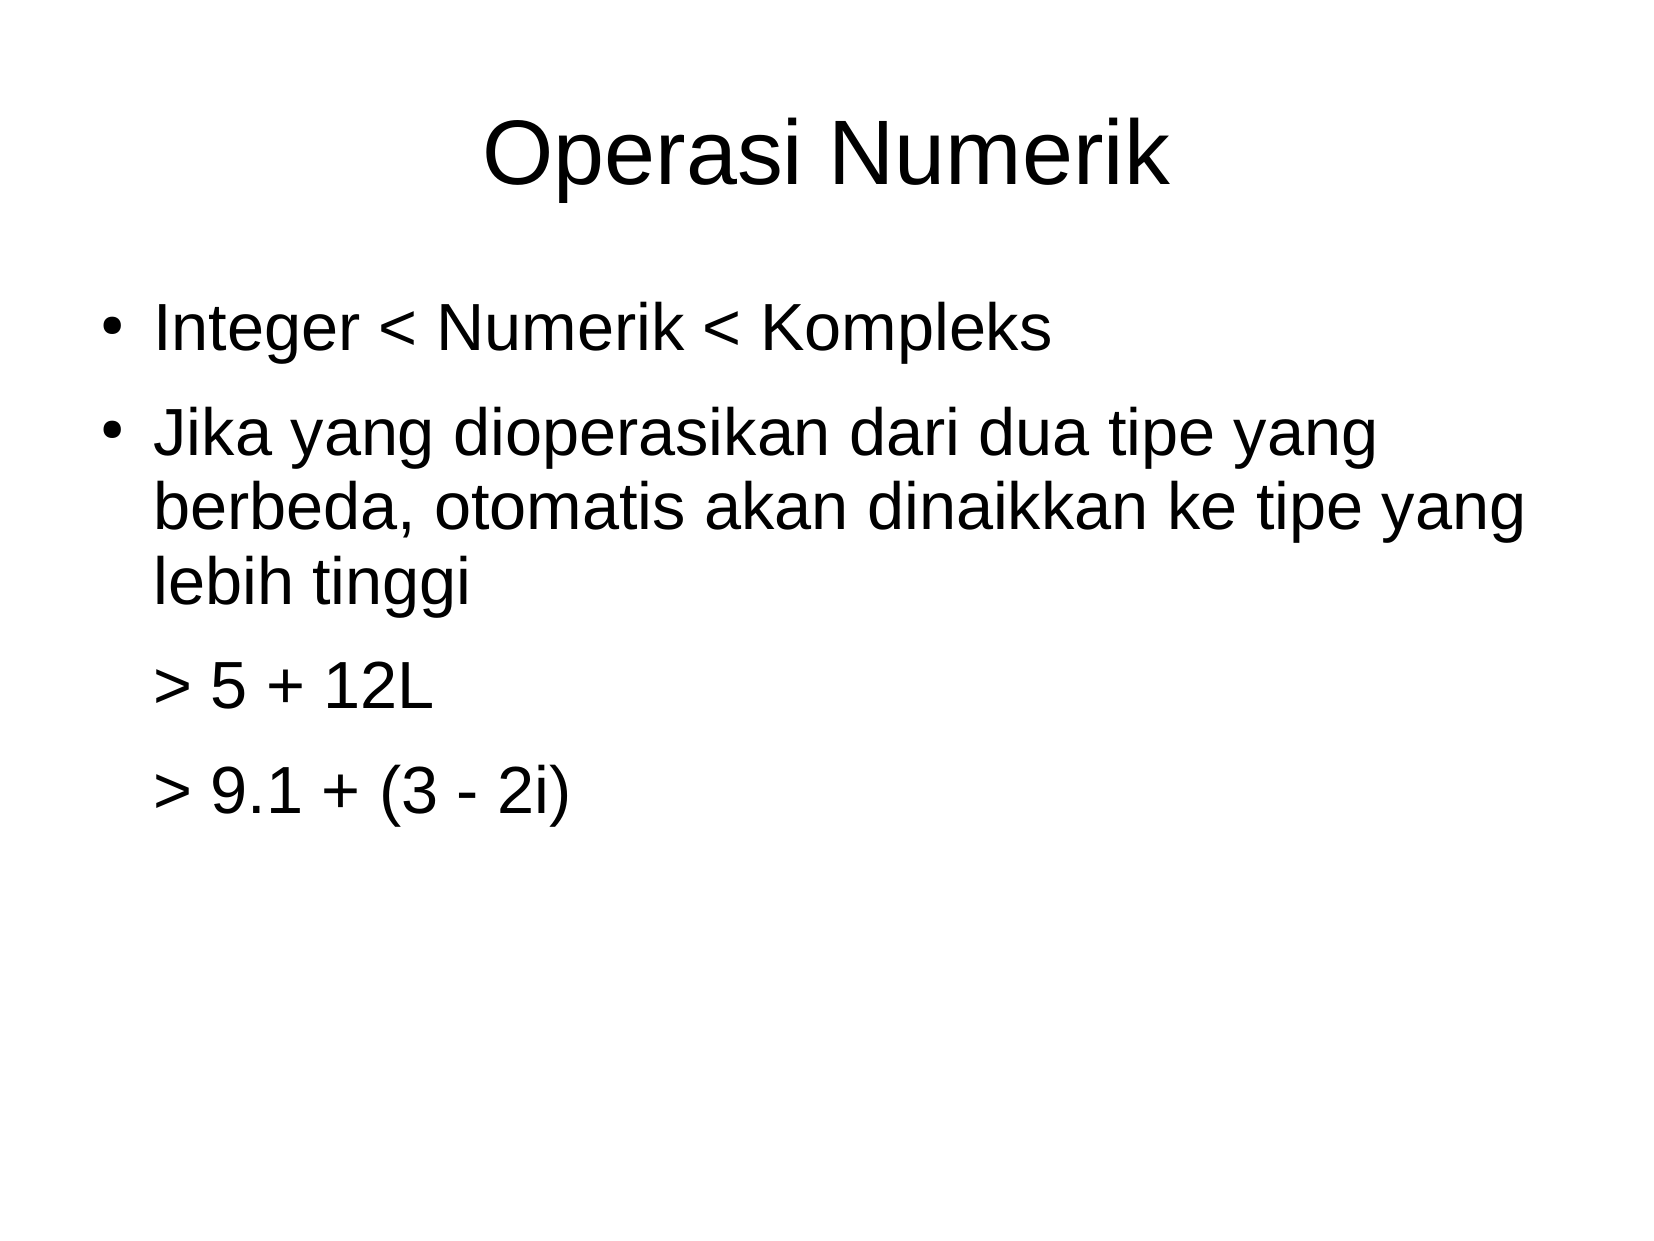

# Operasi Numerik
Integer < Numerik < Kompleks
Jika yang dioperasikan dari dua tipe yang berbeda, otomatis akan dinaikkan ke tipe yang lebih tinggi
> 5 + 12L
> 9.1 + (3 - 2i)